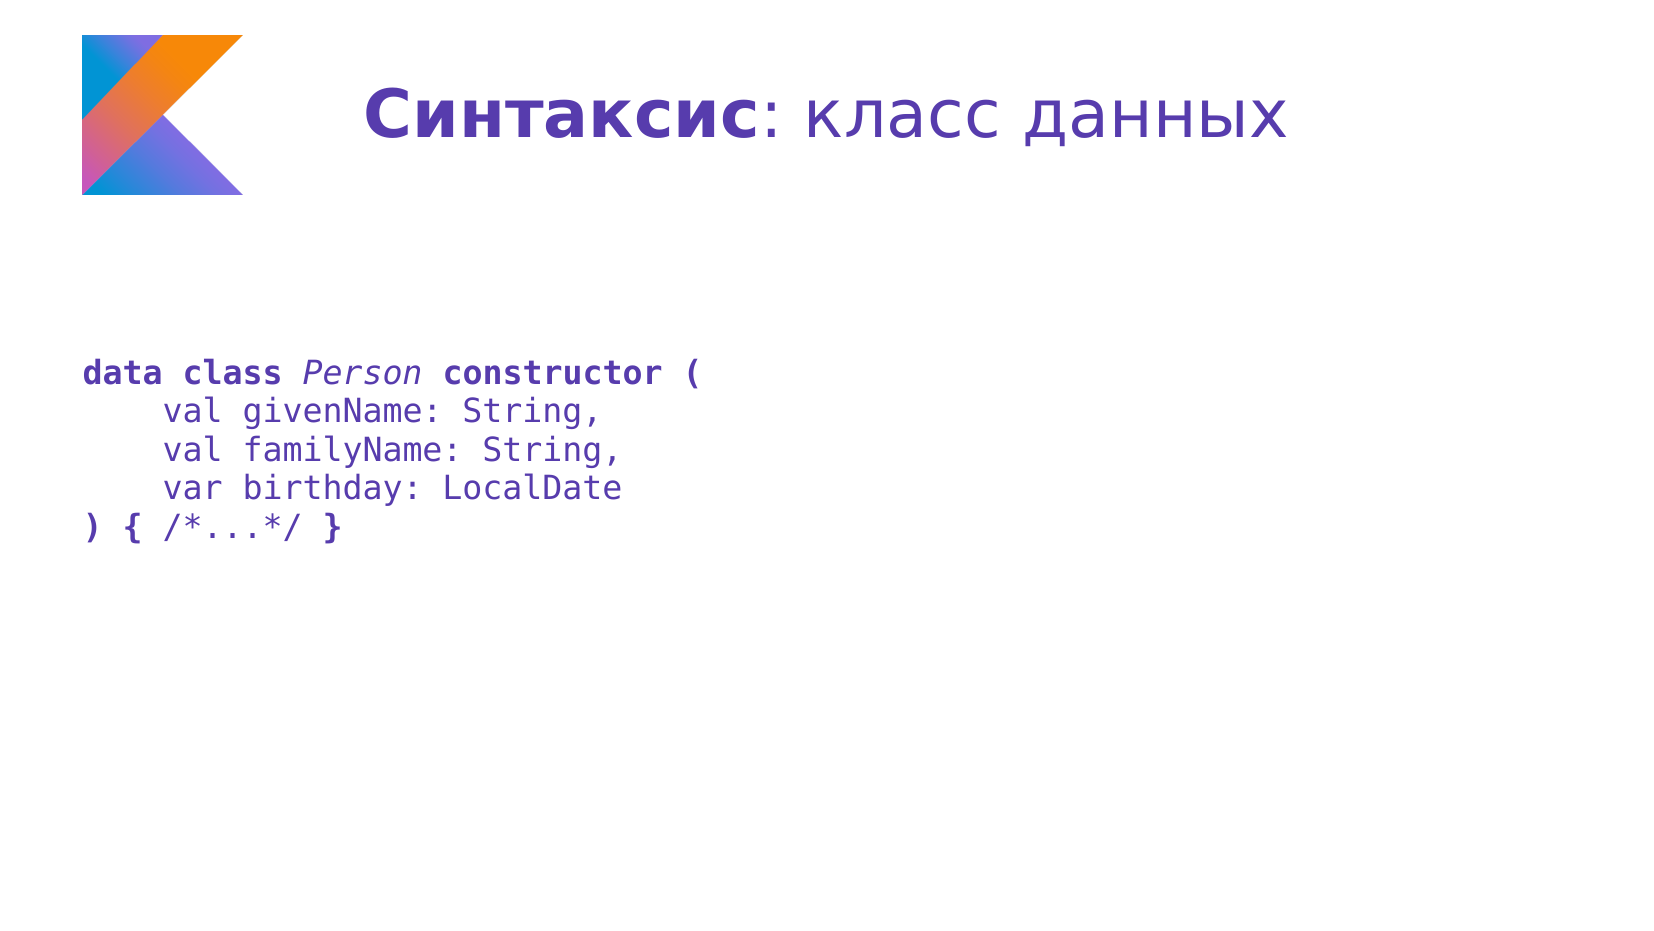

# Синтаксис: класс данных
data class Person constructor (
 val givenName: String,
 val familyName: String,
 var birthday: LocalDate
) { /*...*/ }